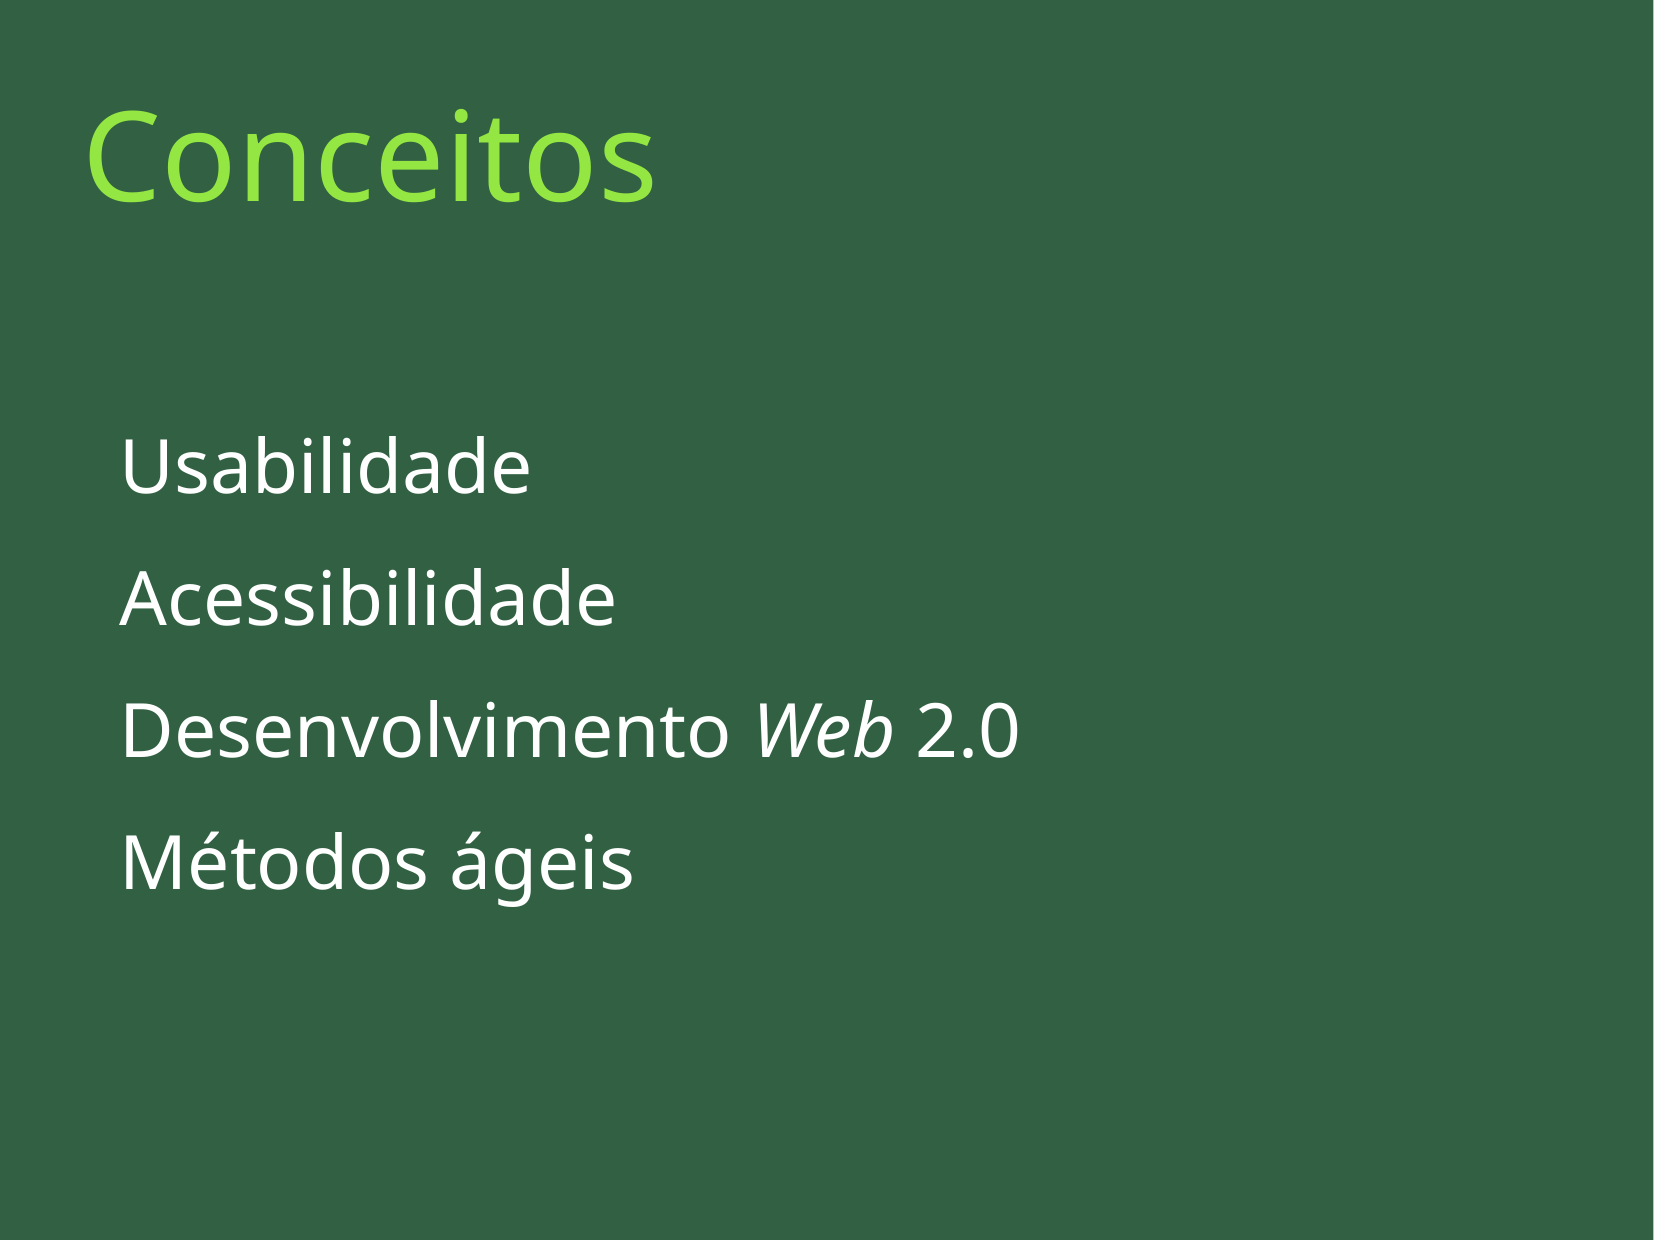

# Conceitos
 Usabilidade
 Acessibilidade
 Desenvolvimento Web 2.0
 Métodos ágeis